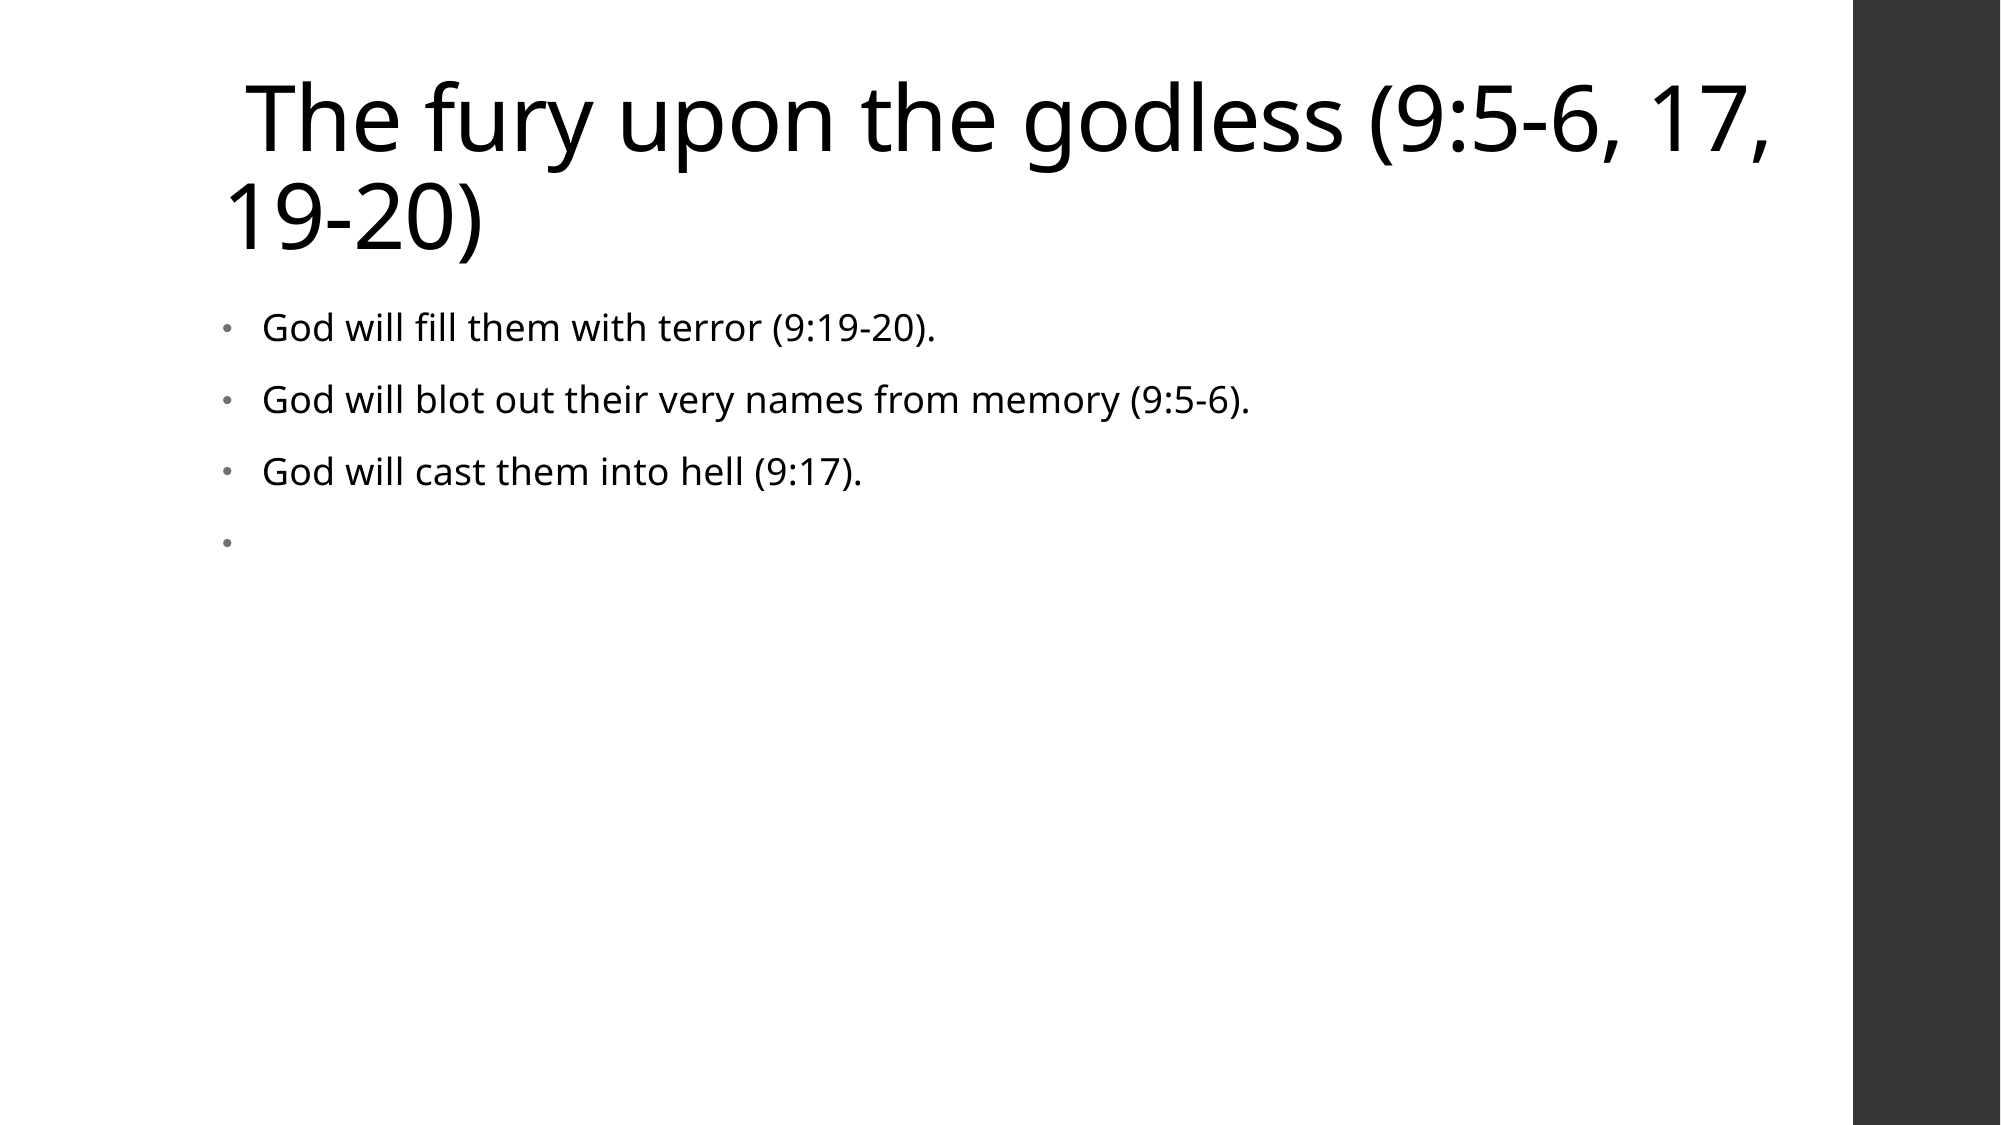

# The fury upon the godless (9:5-6, 17, 19-20)
 God will fill them with terror (9:19-20).
 God will blot out their very names from memory (9:5-6).
 God will cast them into hell (9:17).